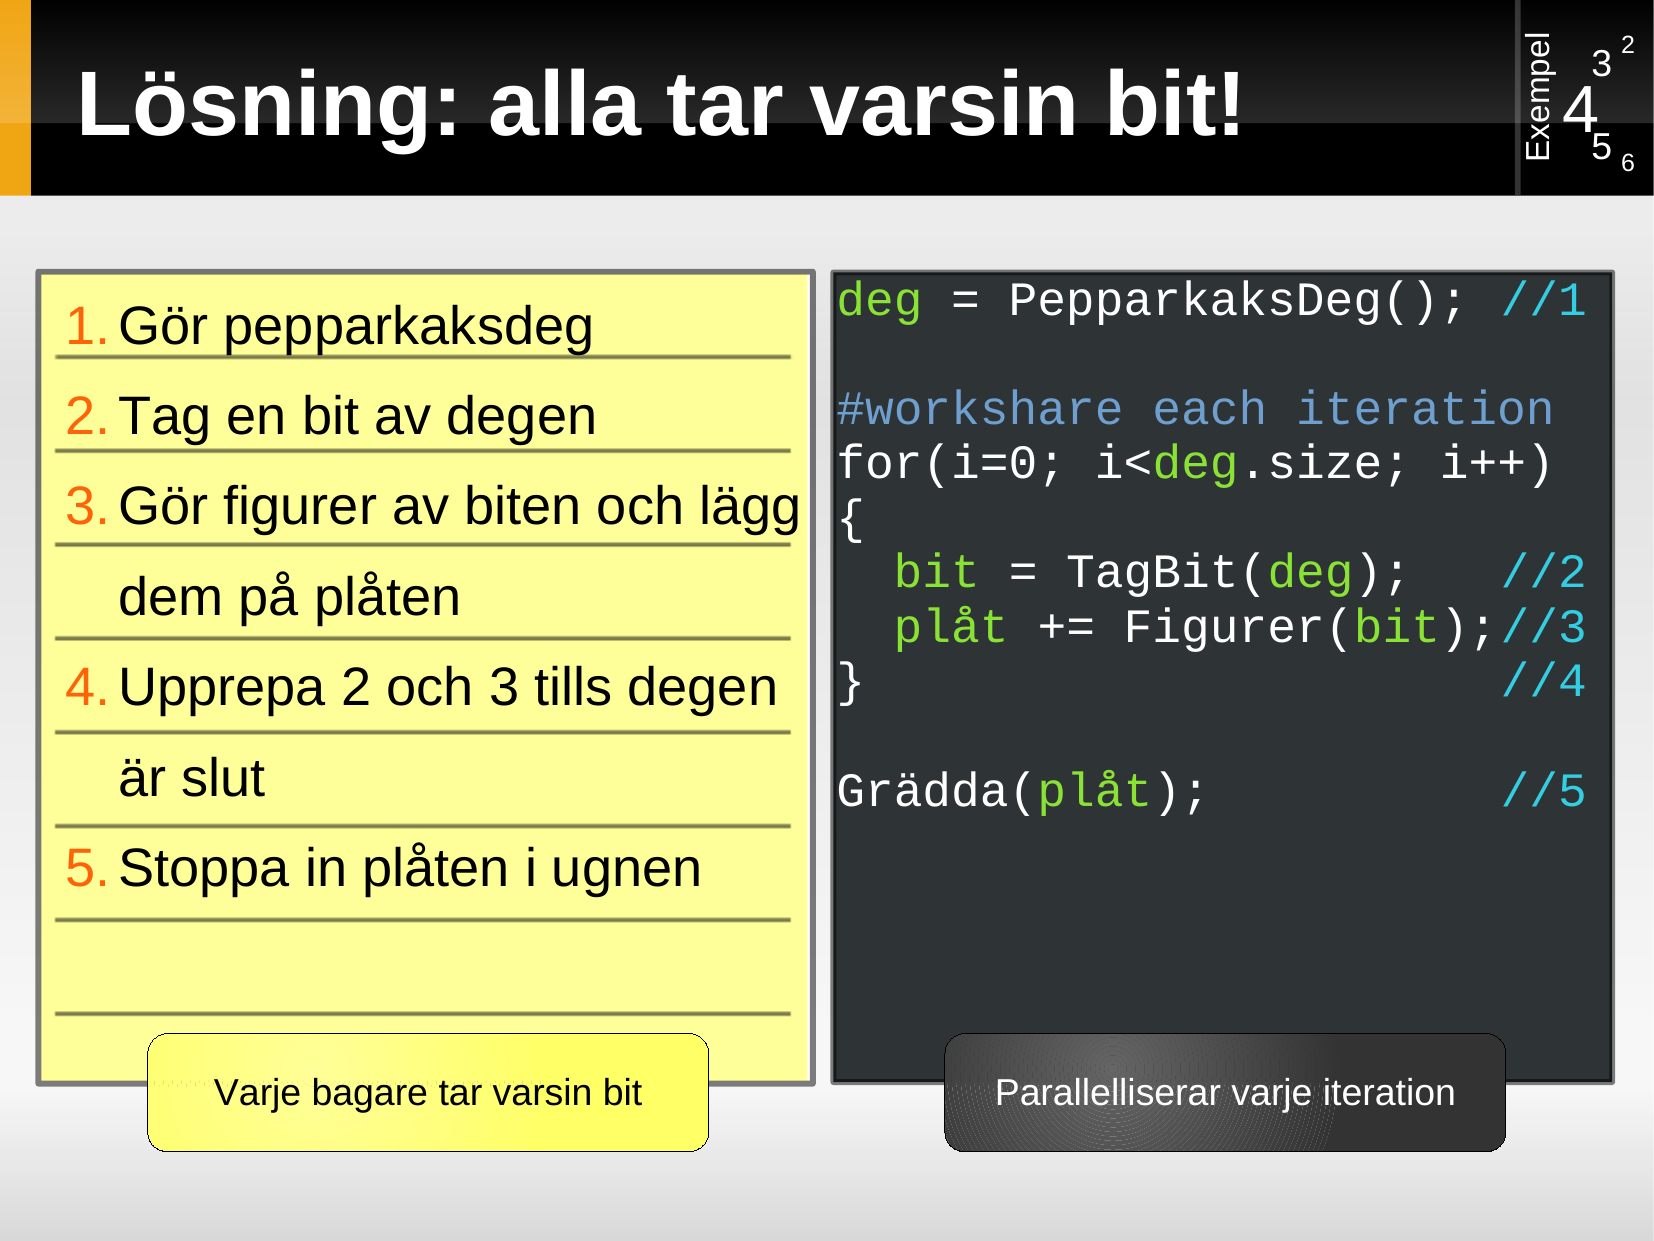

# Lösning: alla tar varsin bit!
2
3
4
Exempel
5
6
deg = PepparkaksDeg();	//1
#workshare each iteration
for(i=0; i<deg.size; i++)
{
 bit = TagBit(deg);		//2
 plåt += Figurer(bit);	//3
}									//4
Grädda(plåt);				//5
Gör pepparkaksdeg
Tag en bit av degen
Gör figurer av biten och lägg
dem på plåten
Upprepa 2 och 3 tills degen
är slut
Stoppa in plåten i ugnen
Varje bagare tar varsin bit
Parallelliserar varje iteration